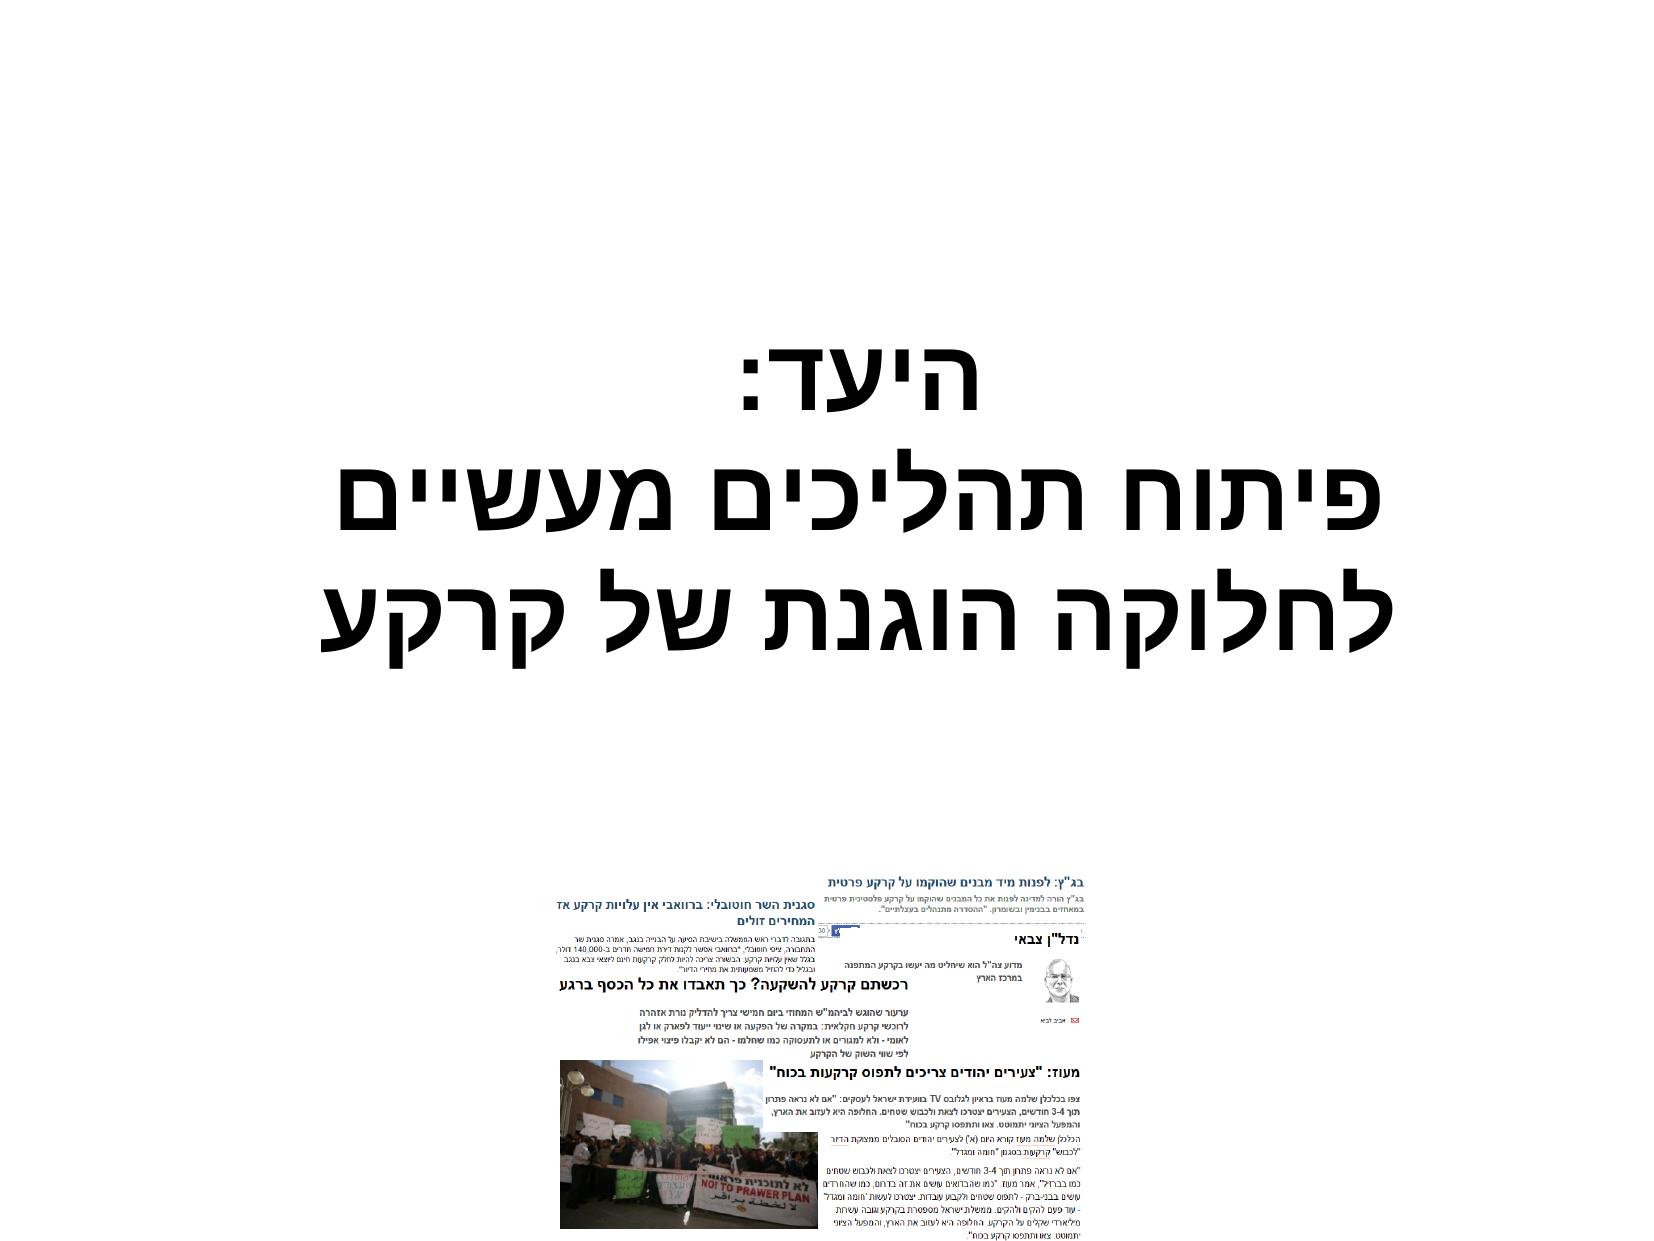

היעד:
פיתוח תהליכים מעשיים
לחלוקה הוגנת של קרקע